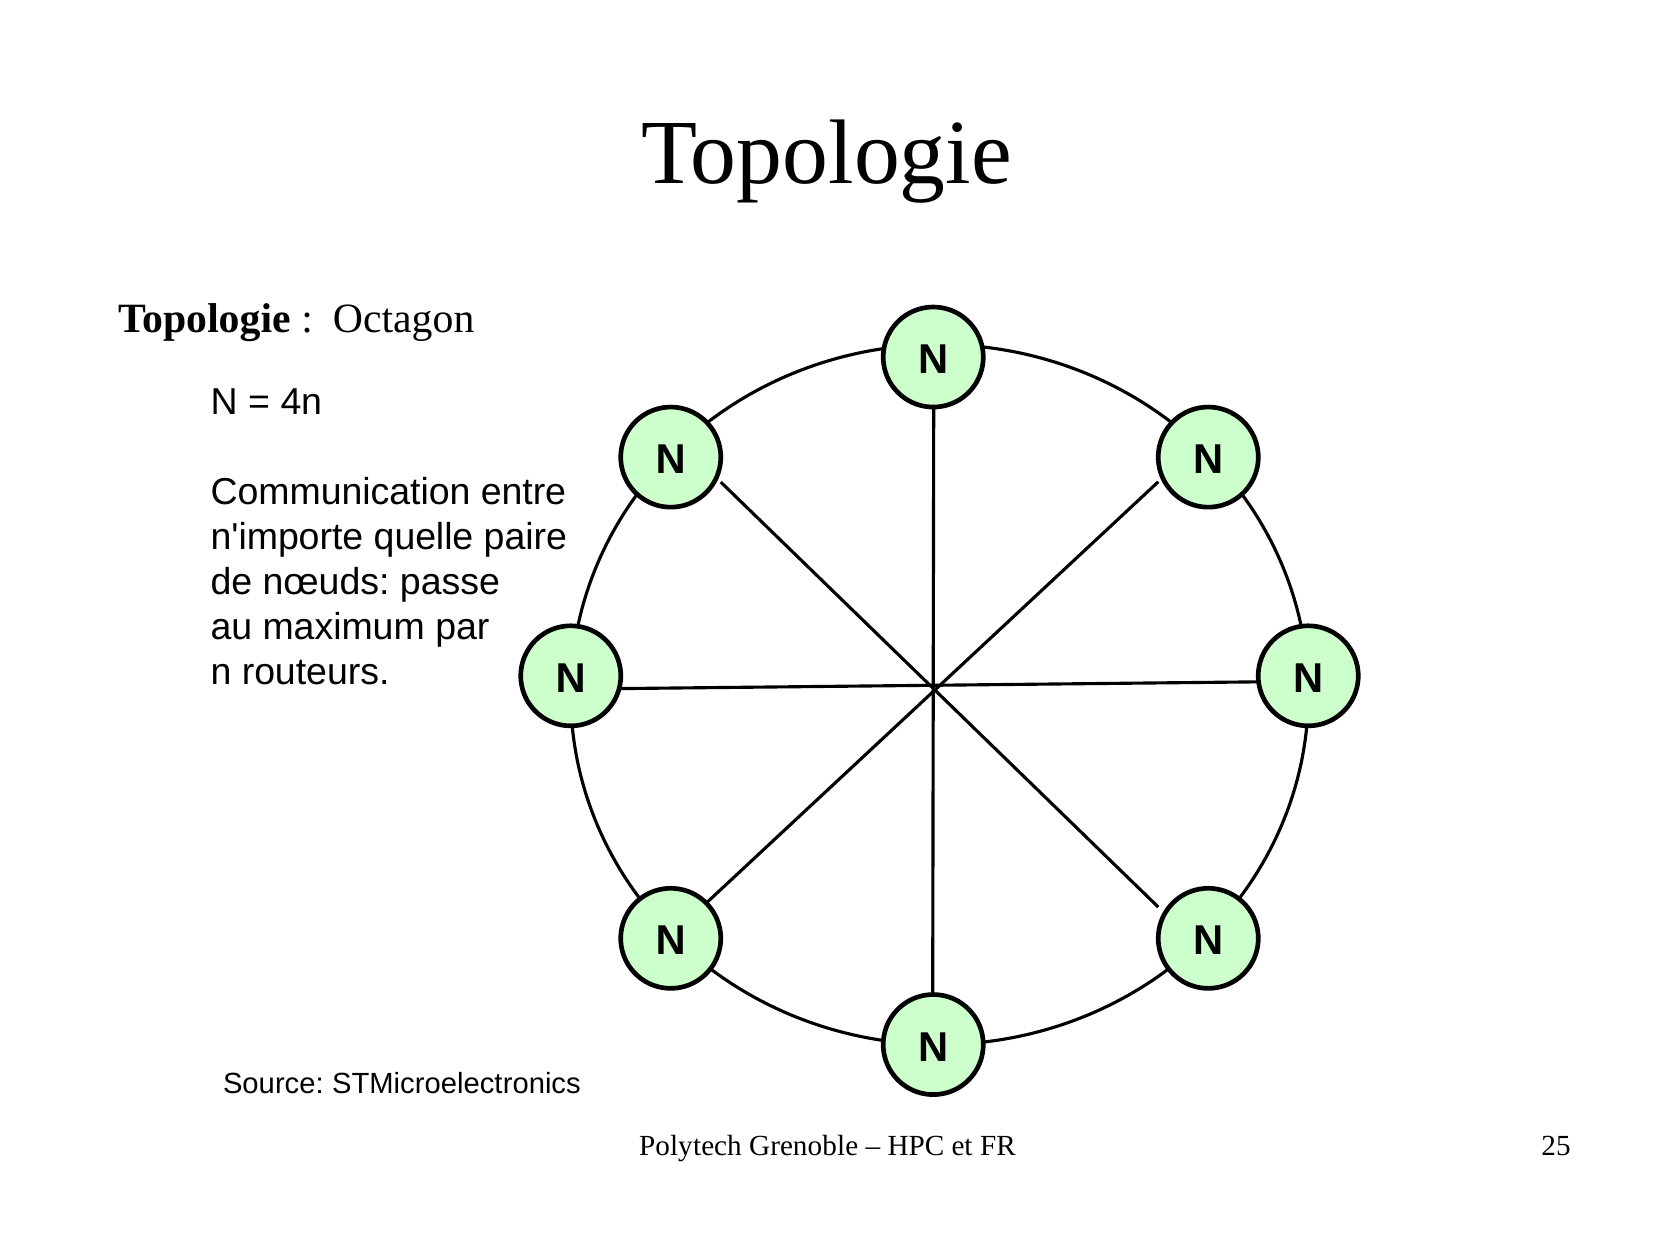

# Topologie
Topologie : Octagon
N
N = 4n
Communication entre
n'importe quelle paire
de nœuds: passe
au maximum par
n routeurs.
N
N
N
N
N
N
N
Source: STMicroelectronics
Matthieu PAYET
25